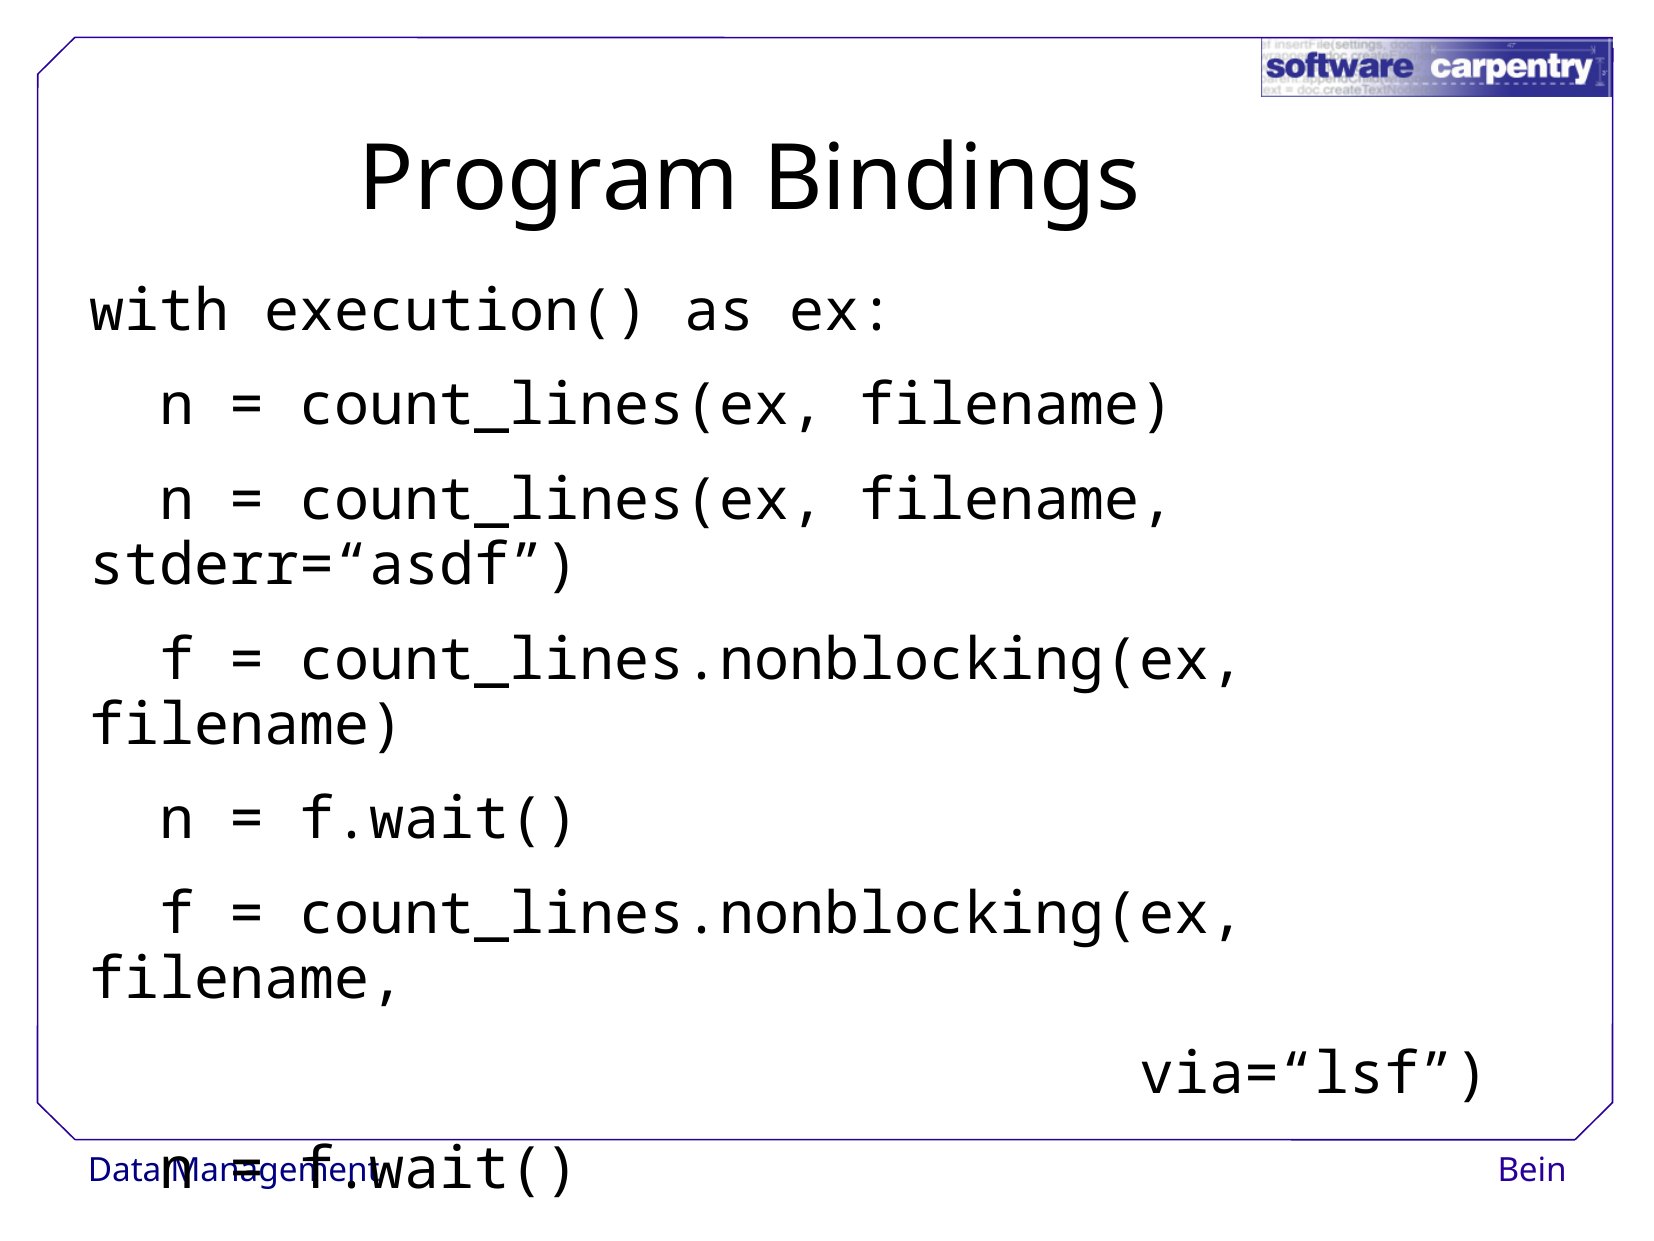

Program Bindings
with execution() as ex:
 n = count_lines(ex, filename)
 n = count_lines(ex, filename, stderr=“asdf”)
 f = count_lines.nonblocking(ex, filename)
 n = f.wait()
 f = count_lines.nonblocking(ex, filename,
 via=“lsf”)
 n = f.wait()